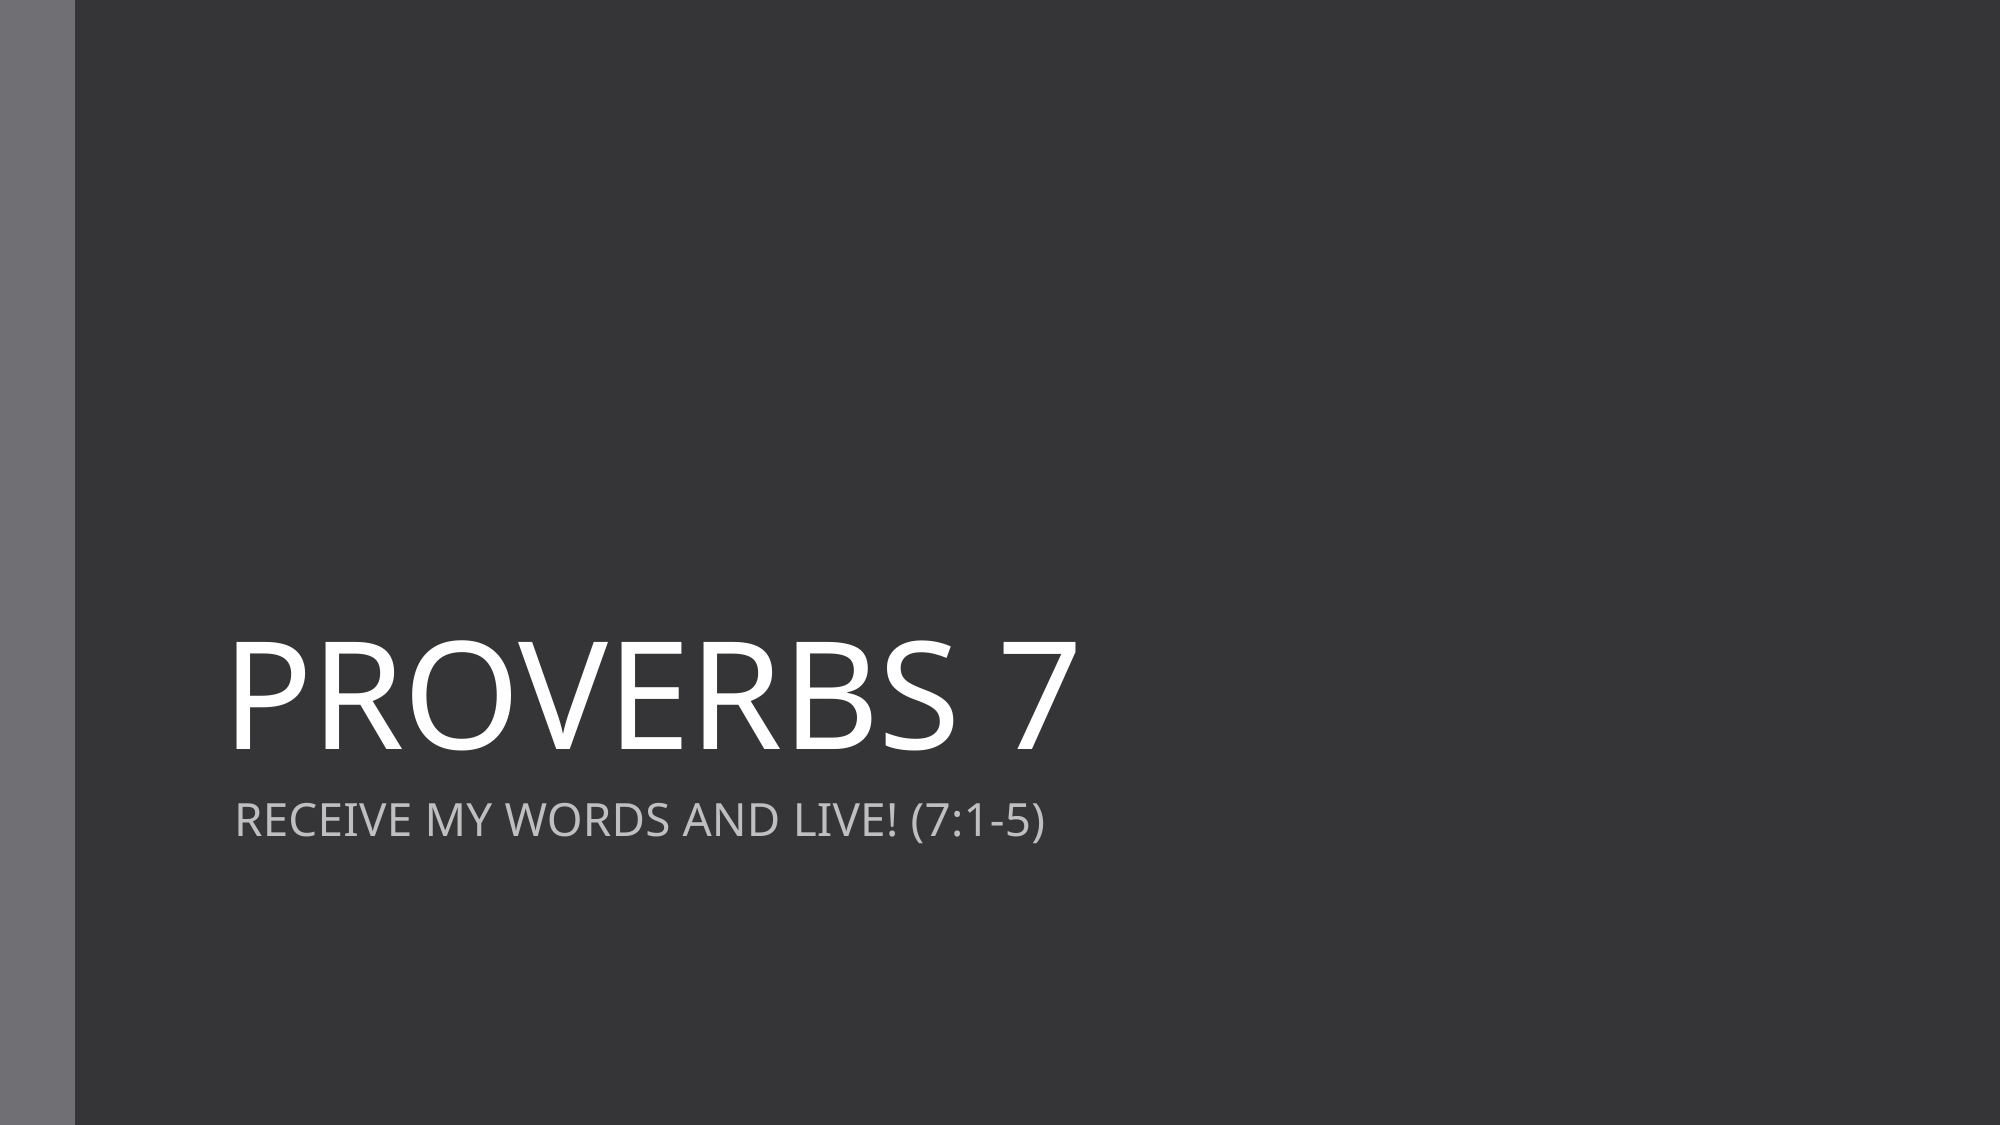

# PROVERBS 7
 RECEIVE MY WORDS AND LIVE! (7:1-5)